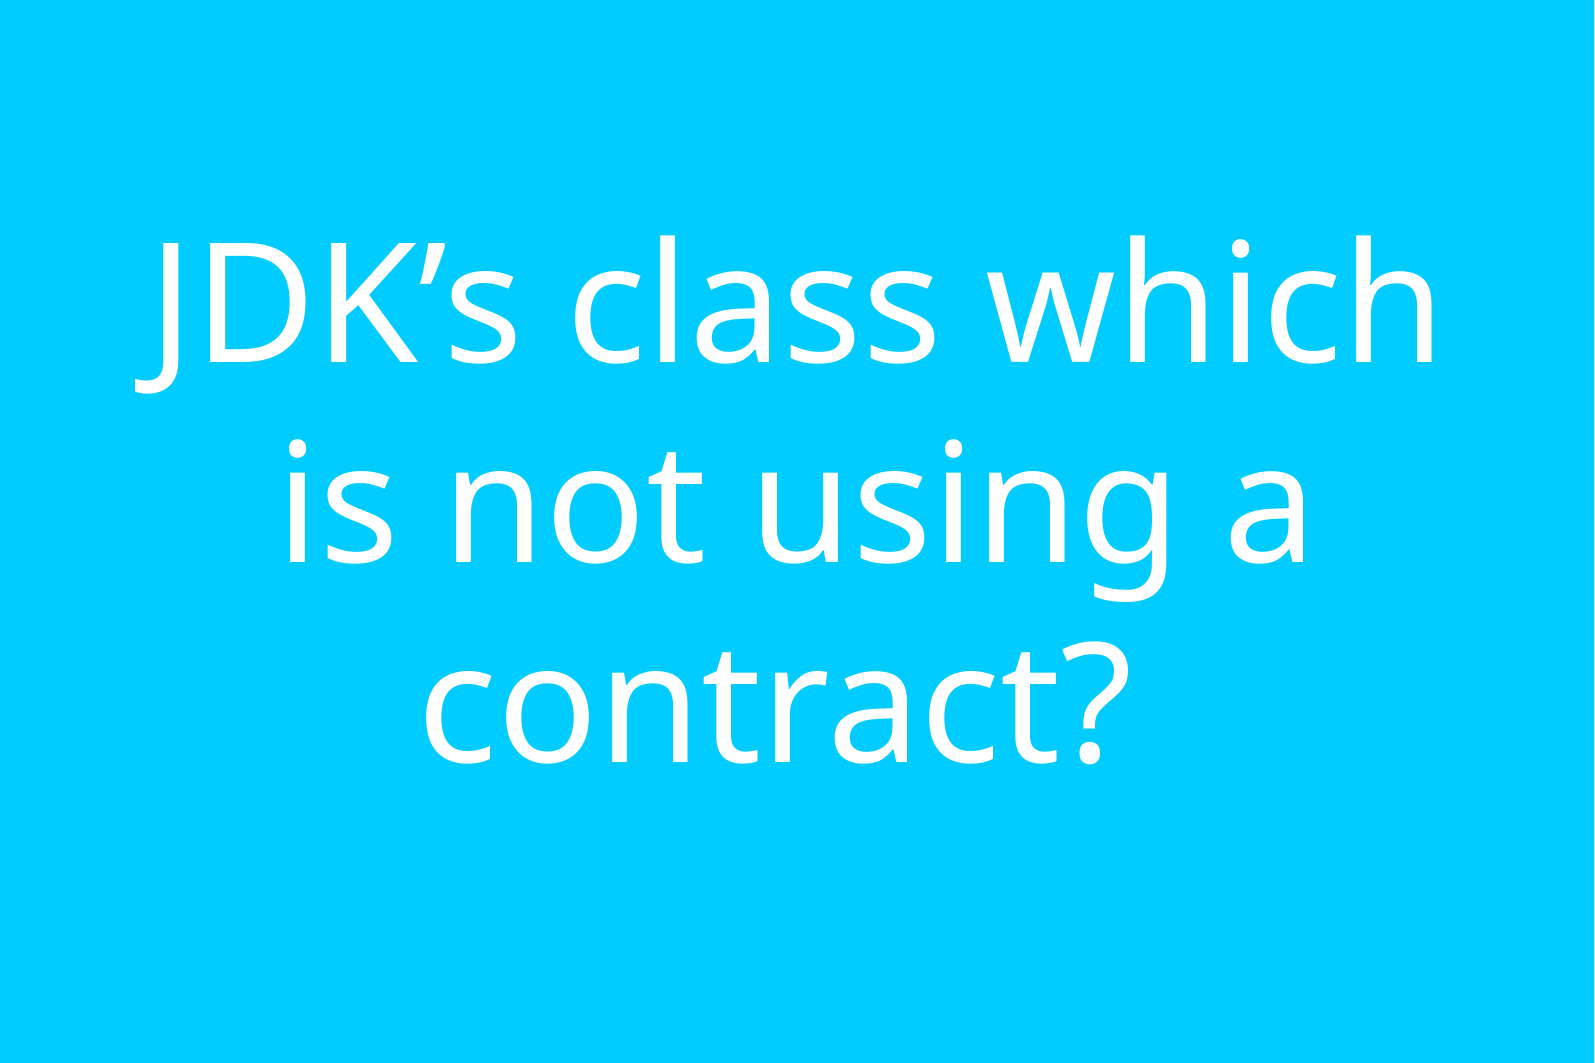

JDK’s class which is not using a contract?